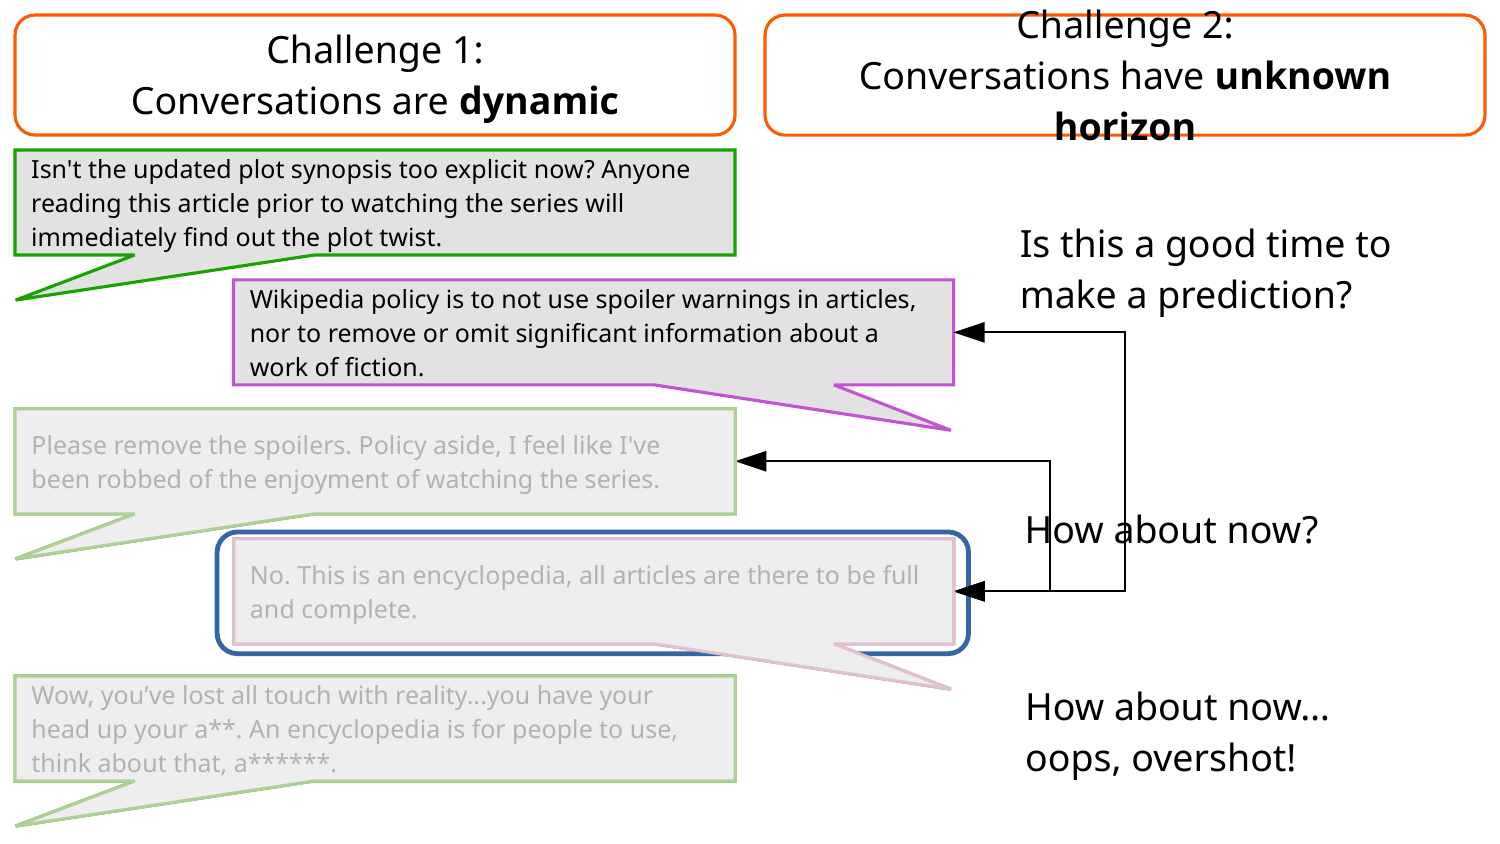

Challenge 1:
Conversations are dynamic
Challenge 2:
Conversations have unknown horizon
Isn't the updated plot synopsis too explicit now? Anyone reading this article prior to watching the series will immediately find out the plot twist.
Is this a good time to make a prediction?
Wikipedia policy is to not use spoiler warnings in articles, nor to remove or omit significant information about a work of fiction.
Please remove the spoilers. Policy aside, I feel like I've been robbed of the enjoyment of watching the series.
Please remove the spoilers. Policy aside, I feel like I've been robbed of the enjoyment of watching the series.
How about now?
No. This is an encyclopedia, all articles are there to be full and complete.
No. This is an encyclopedia, all articles are there to be full and complete.
How about now… oops, overshot!
Wow, you’ve lost all touch with reality...you have your head up your a**. An encyclopedia is for people to use, think about that, a******.
Wow, you’ve lost all touch with reality...you have your head up your a**. An encyclopedia is for people to use, think about that, a******.